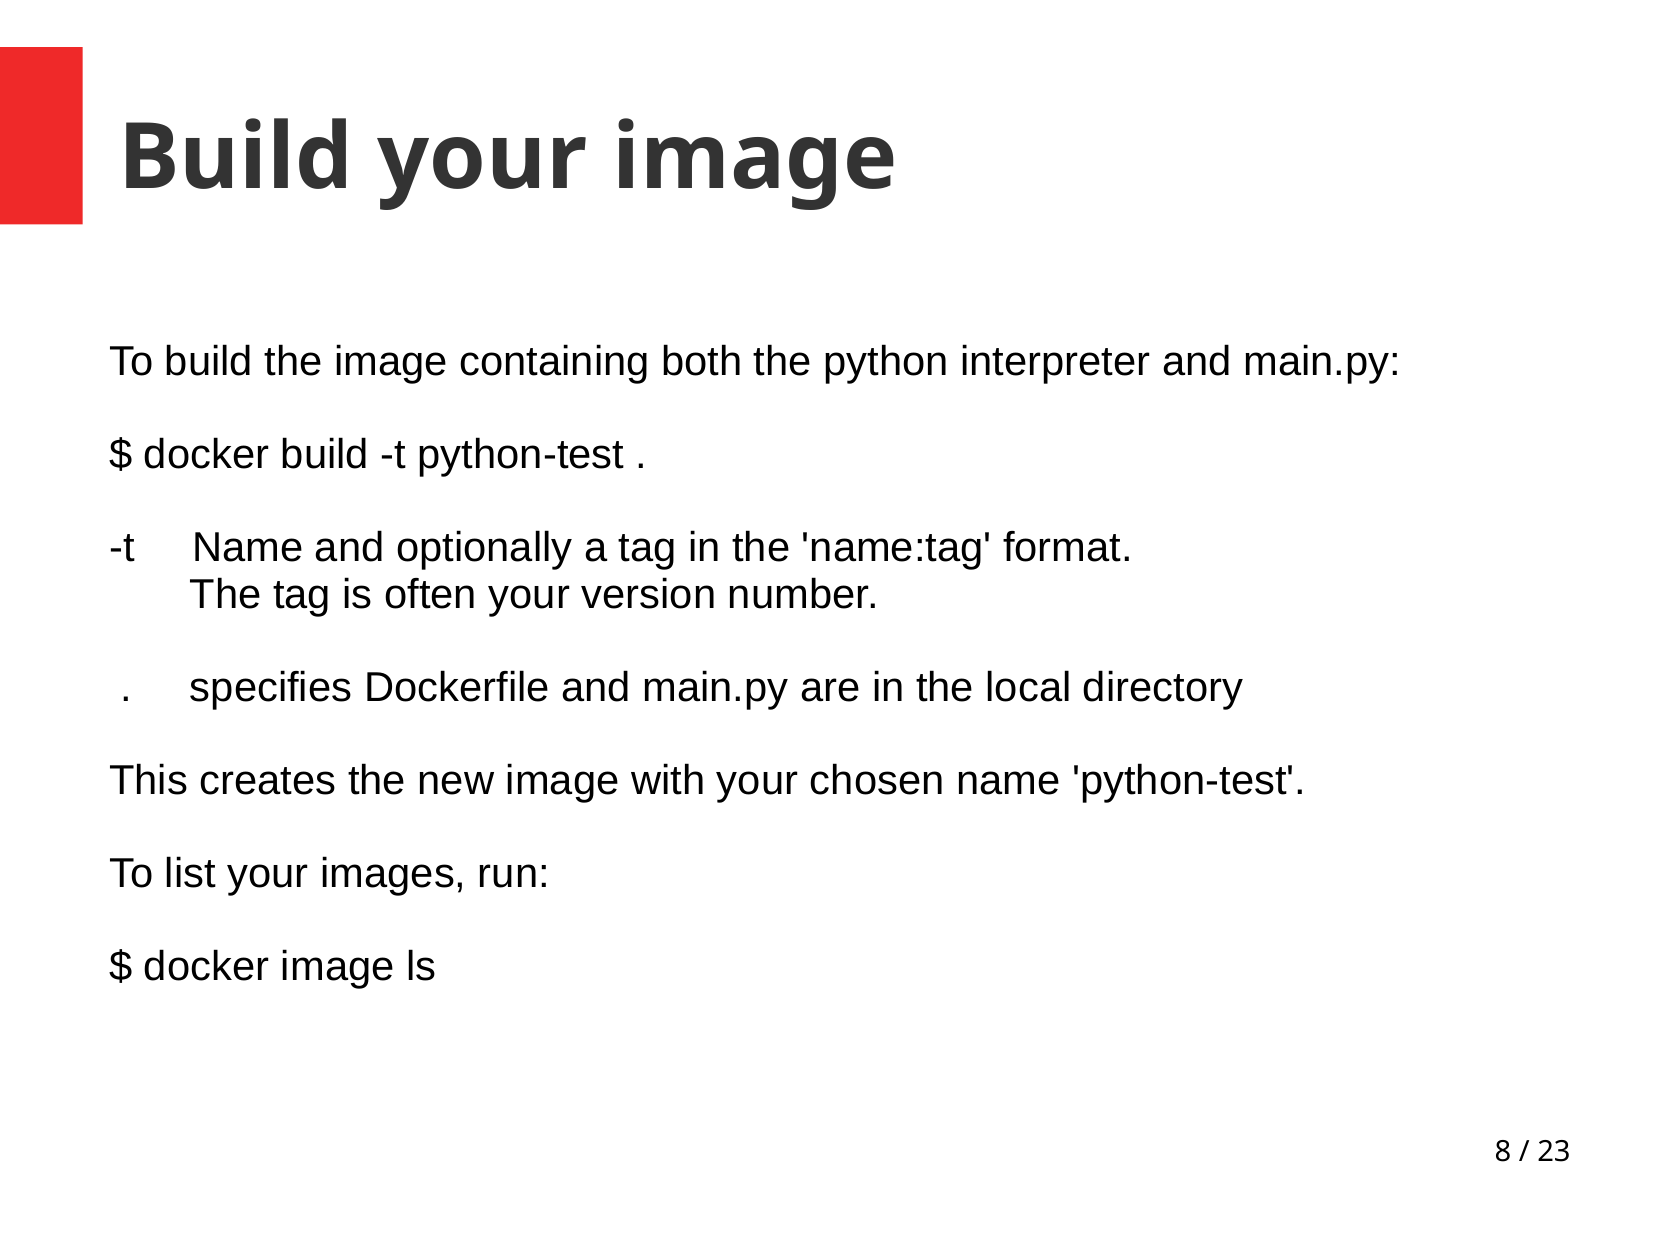

# Build your image
To build the image containing both the python interpreter and main.py:
$ docker build -t python-test .
-t Name and optionally a tag in the 'name:tag' format.
 The tag is often your version number.
 . specifies Dockerfile and main.py are in the local directory
This creates the new image with your chosen name 'python-test'.
To list your images, run:
$ docker image ls
8